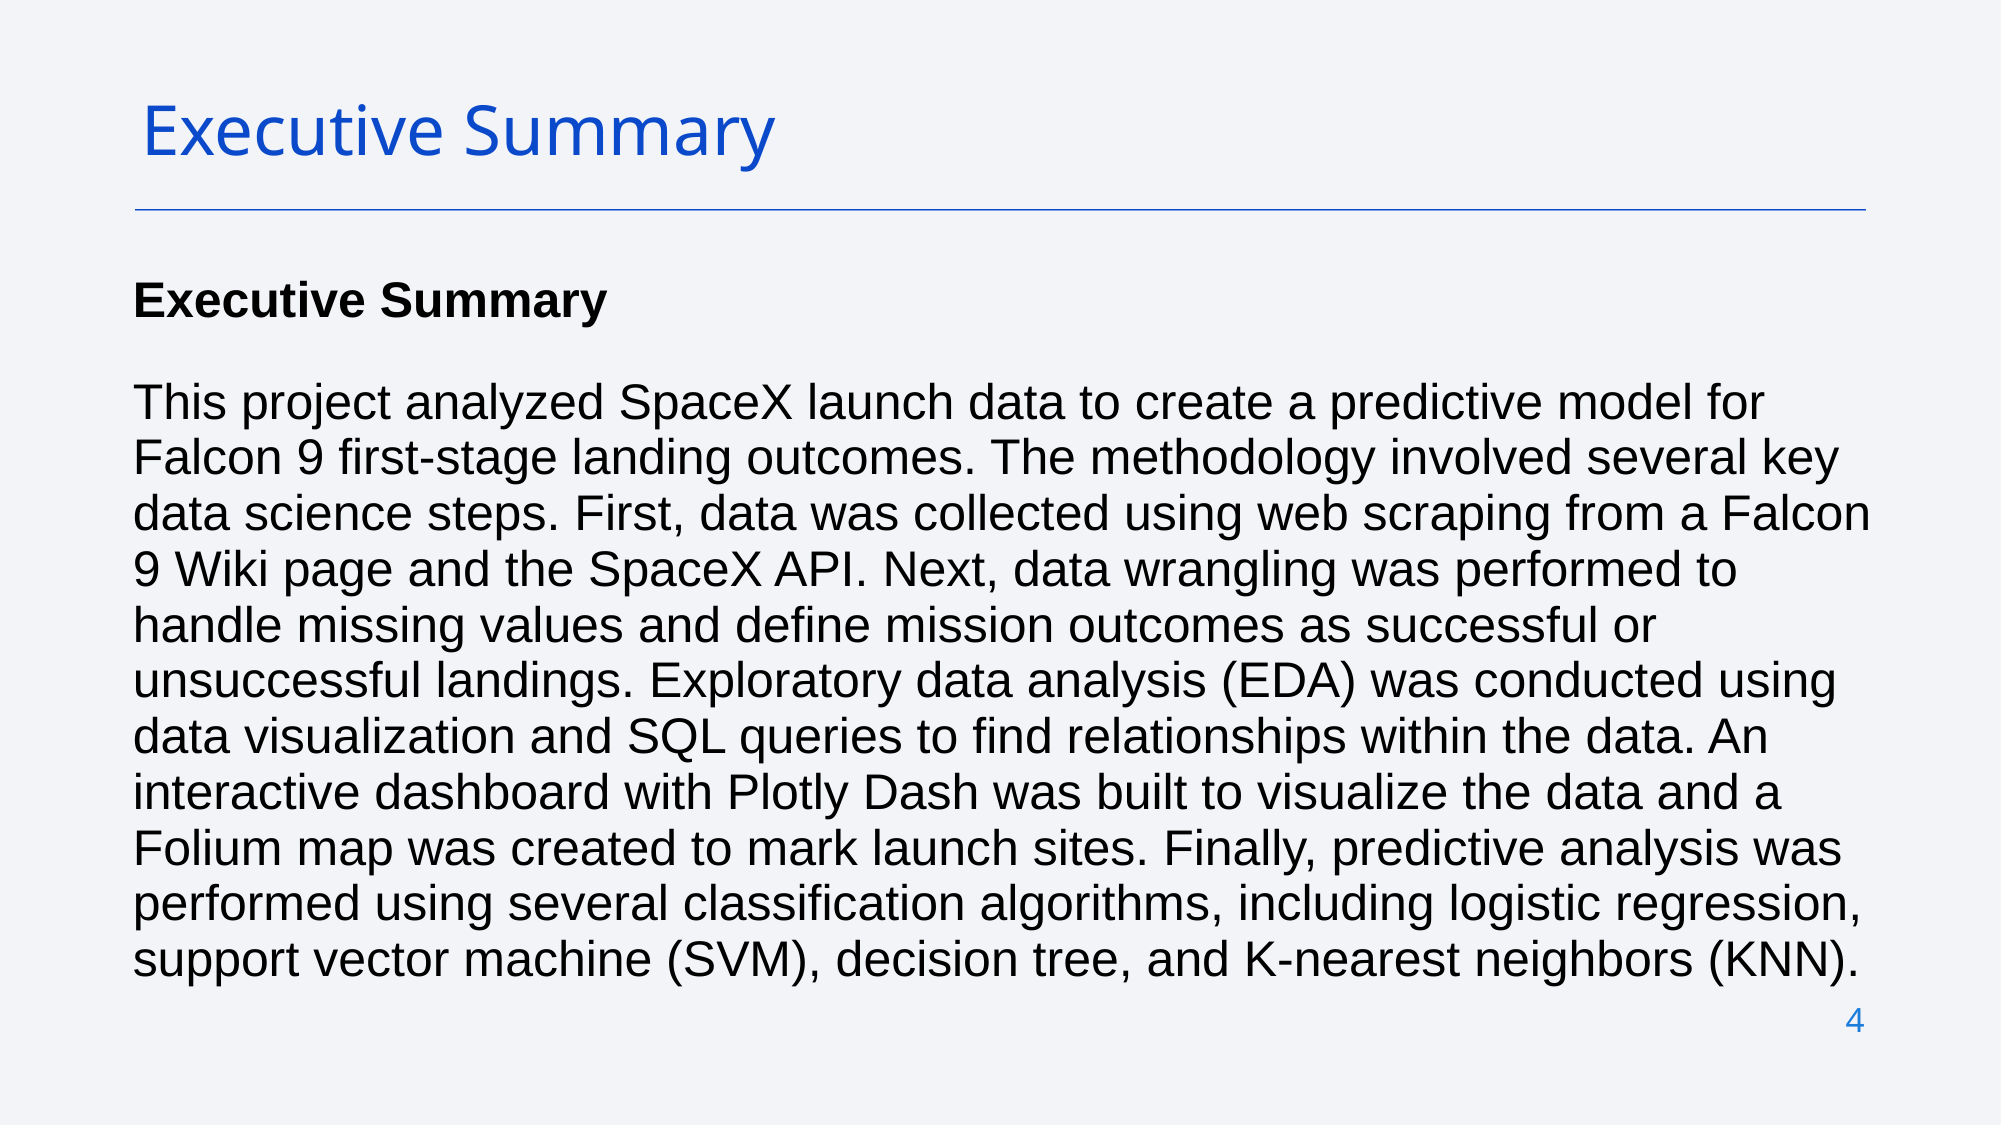

Executive Summary
Executive Summary
This project analyzed SpaceX launch data to create a predictive model for Falcon 9 first-stage landing outcomes. The methodology involved several key data science steps. First, data was collected using web scraping from a Falcon 9 Wiki page and the SpaceX API. Next, data wrangling was performed to handle missing values and define mission outcomes as successful or unsuccessful landings. Exploratory data analysis (EDA) was conducted using data visualization and SQL queries to find relationships within the data. An interactive dashboard with Plotly Dash was built to visualize the data and a Folium map was created to mark launch sites. Finally, predictive analysis was performed using several classification algorithms, including logistic regression, support vector machine (SVM), decision tree, and K-nearest neighbors (KNN).